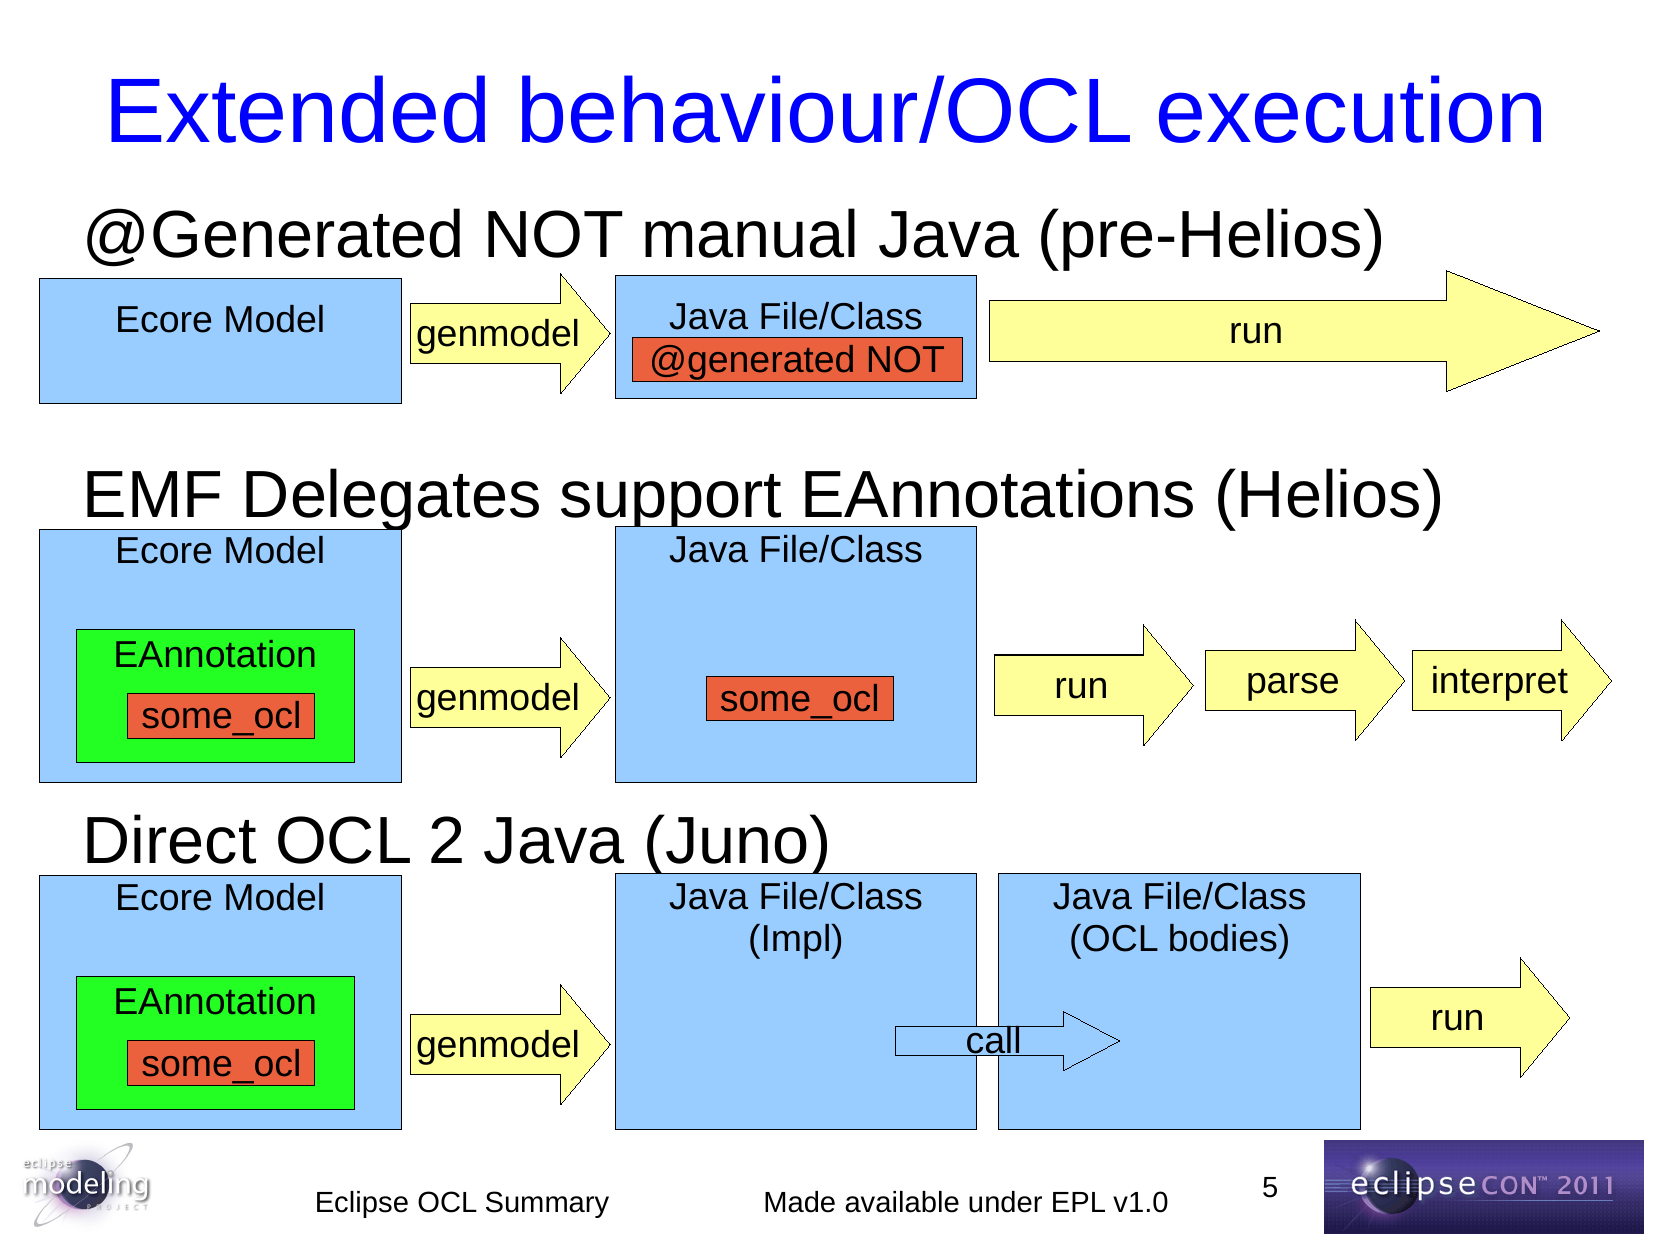

# Extended behaviour/OCL execution
@Generated NOT manual Java (pre-Helios)
EMF Delegates support EAnnotations (Helios)
Direct OCL 2 Java (Juno)
run
genmodel
Java File/Class
Ecore Model
@generated NOT
Java File/Class
Ecore Model
parse
interpret
run
run
EAnnotation
genmodel
some_ocl
some_ocl
Java File/Class
(Impl)
Java File/Class
(OCL bodies)
Ecore Model
run
EAnnotation
genmodel
call
some_ocl
5
Eclipse OCL Summary